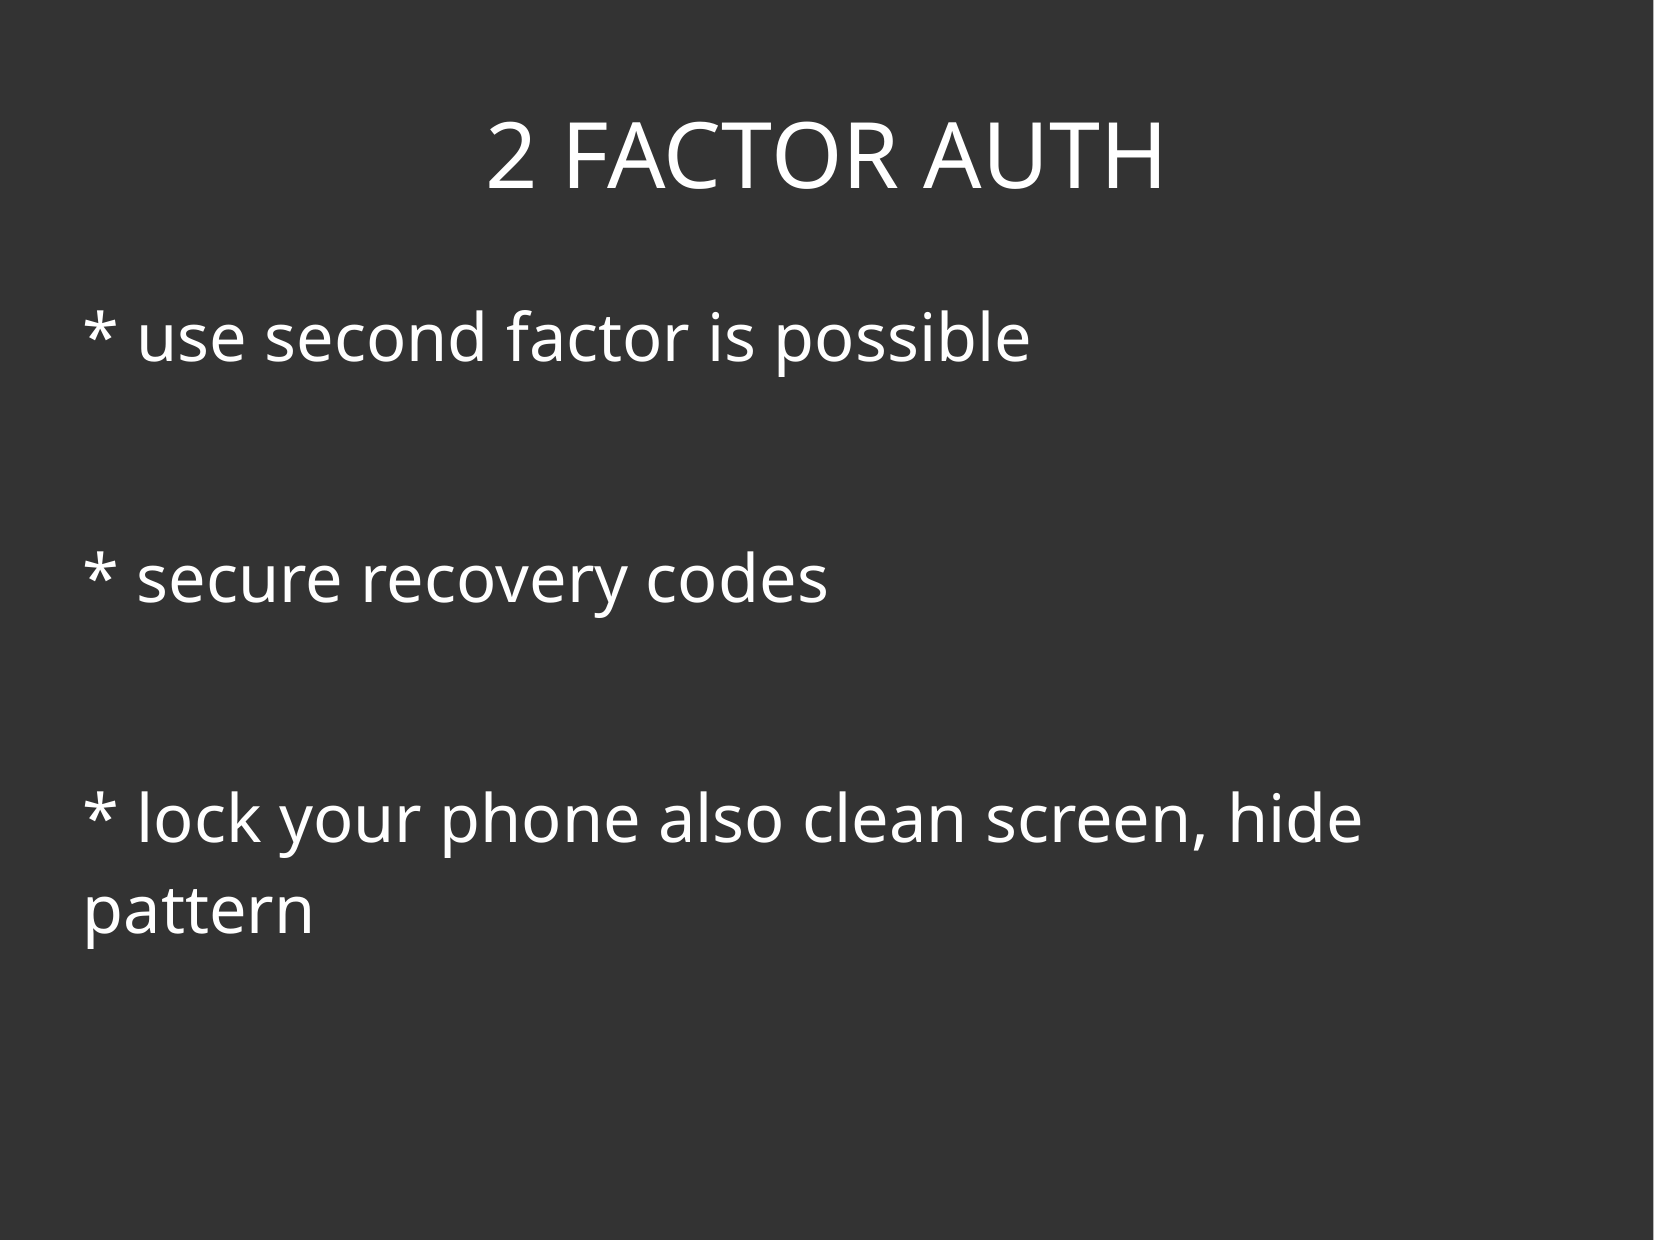

# 2 FACTOR AUTH
* use second factor is possible
* secure recovery codes
* lock your phone also clean screen, hide pattern